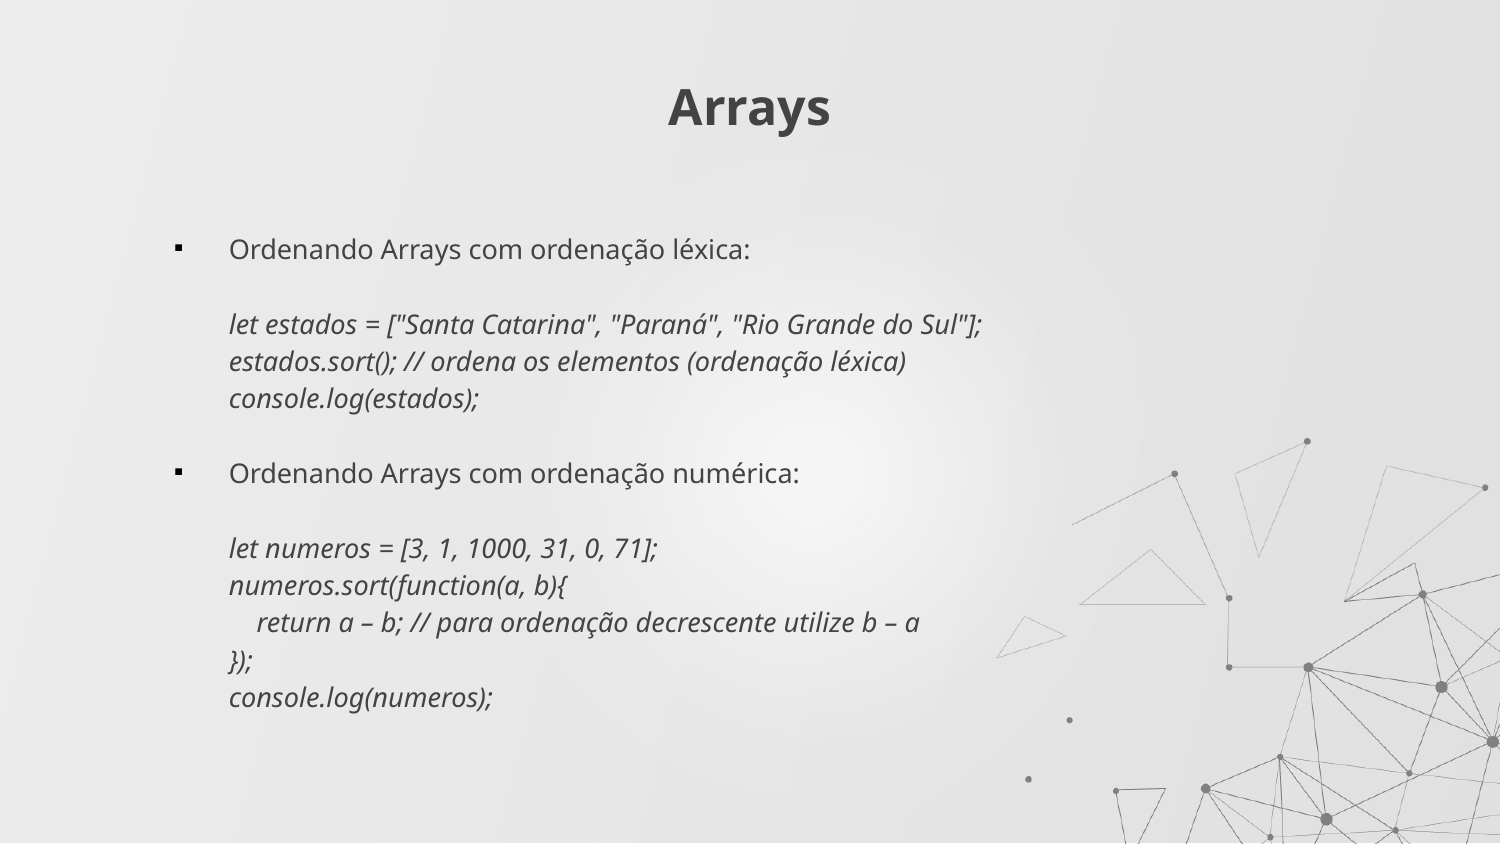

Arrays
# Ordenando Arrays com ordenação léxica:
let estados = ["Santa Catarina", "Paraná", "Rio Grande do Sul"];
estados.sort(); // ordena os elementos (ordenação léxica)
console.log(estados);
Ordenando Arrays com ordenação numérica:
let numeros = [3, 1, 1000, 31, 0, 71];
numeros.sort(function(a, b){
 return a – b; // para ordenação decrescente utilize b – a
});
console.log(numeros);